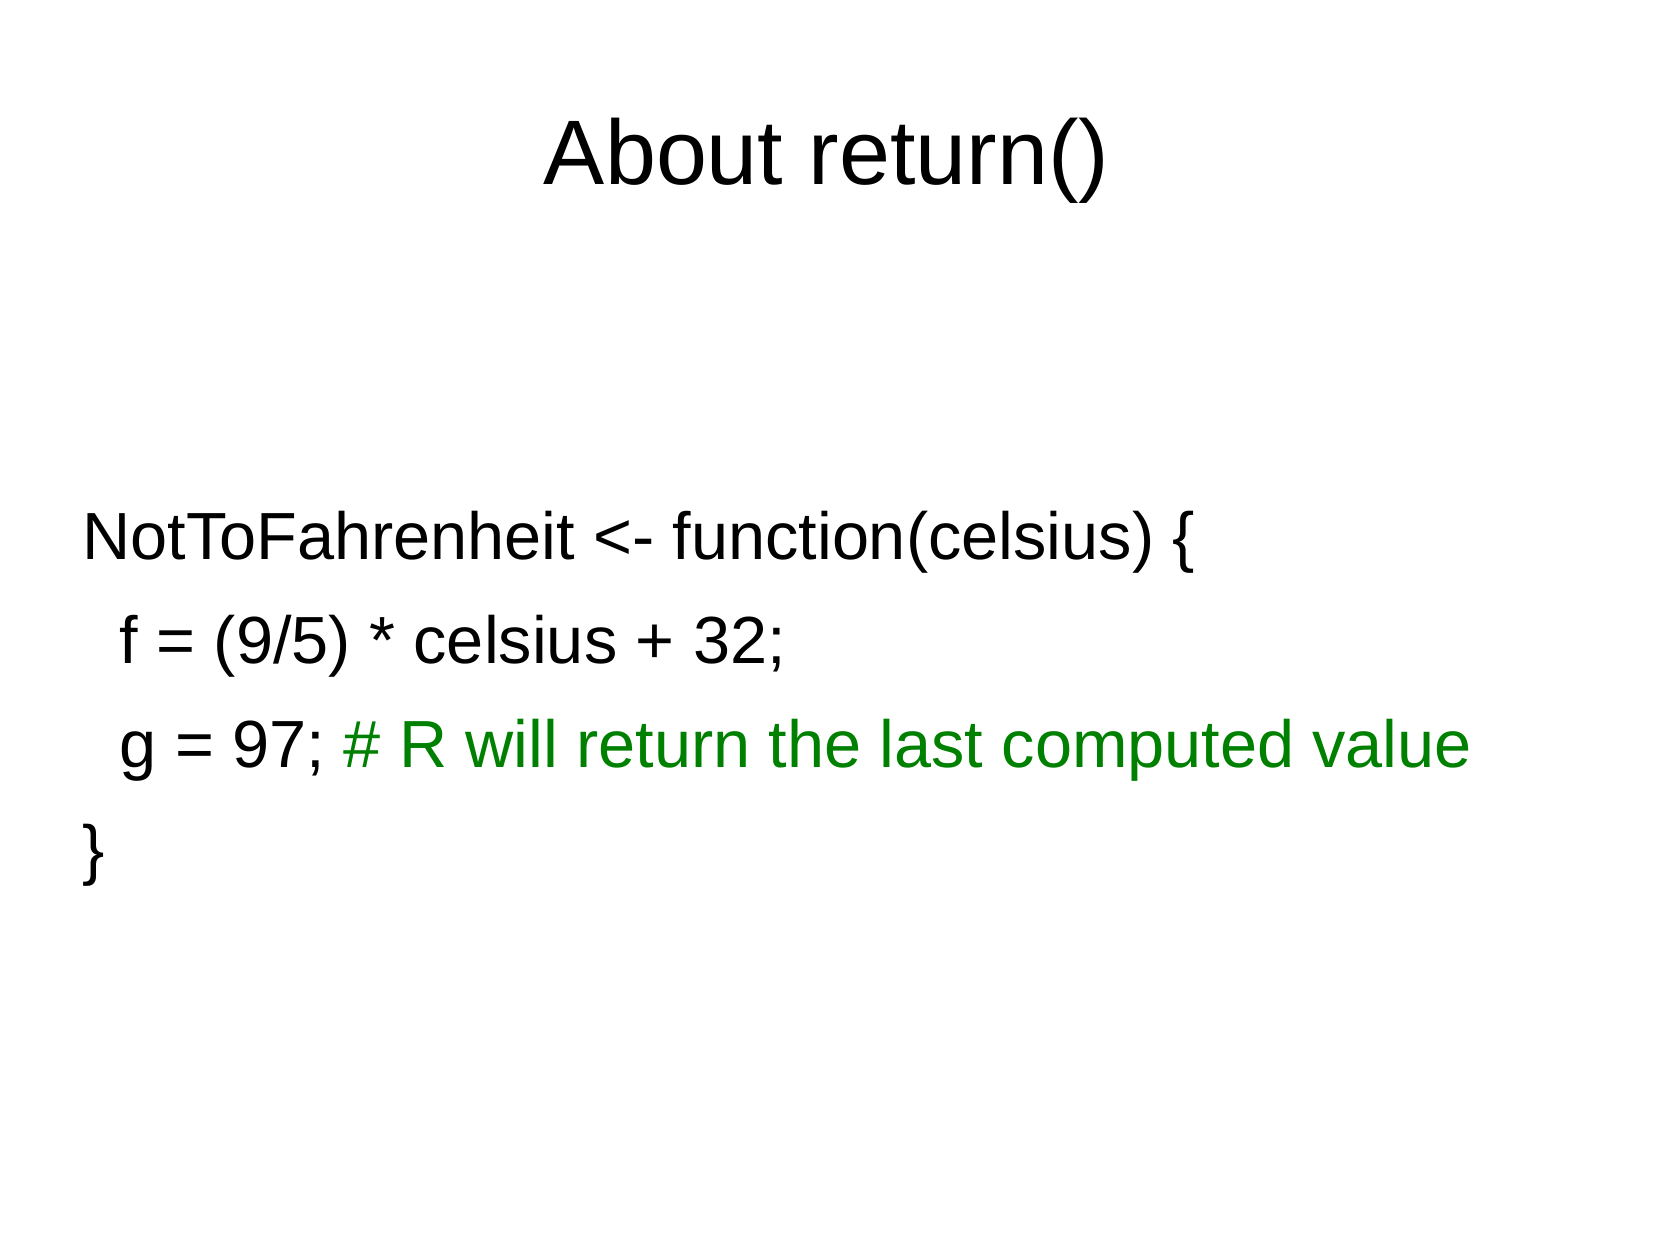

# About return()
NotToFahrenheit <- function(celsius) {
 f = (9/5) * celsius + 32;
 g = 97; # R will return the last computed value
}